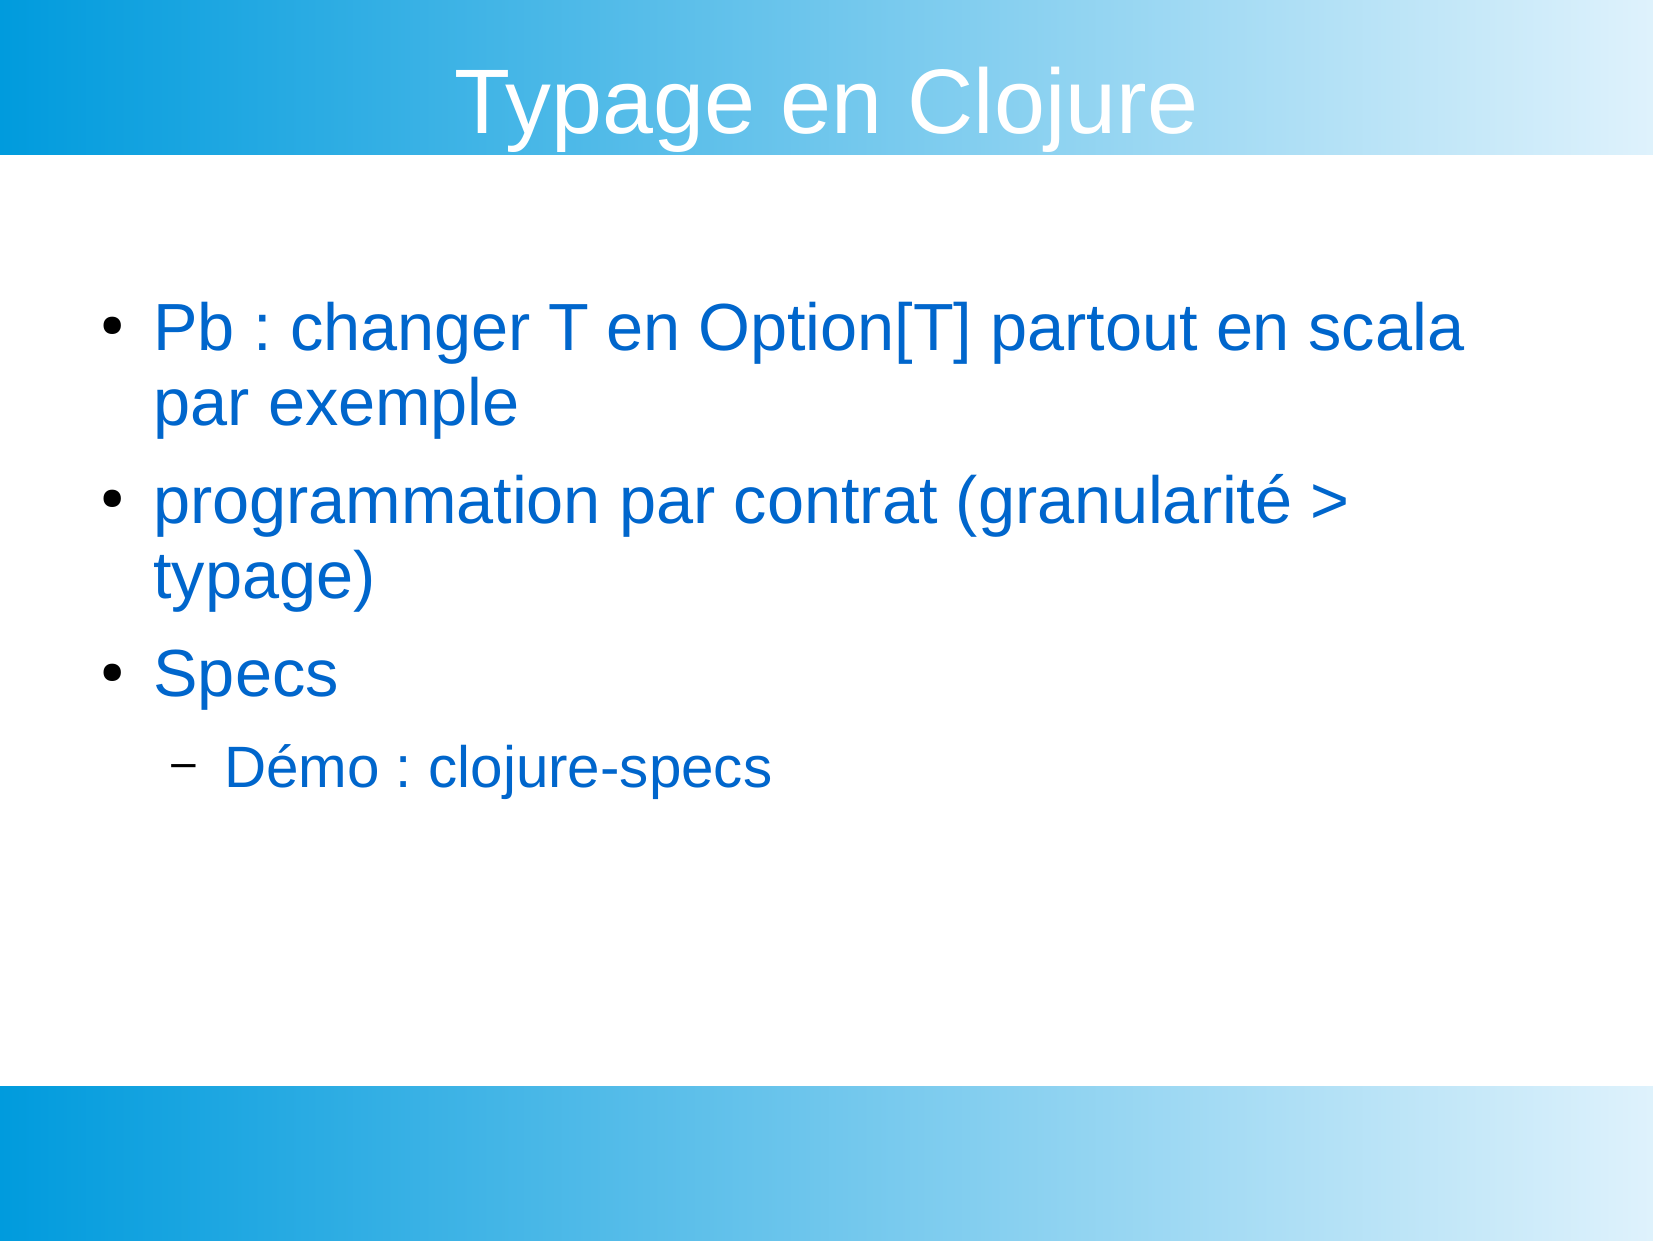

# Typage en Clojure
Pb : changer T en Option[T] partout en scala par exemple
programmation par contrat (granularité > typage)
Specs
Démo : clojure-specs